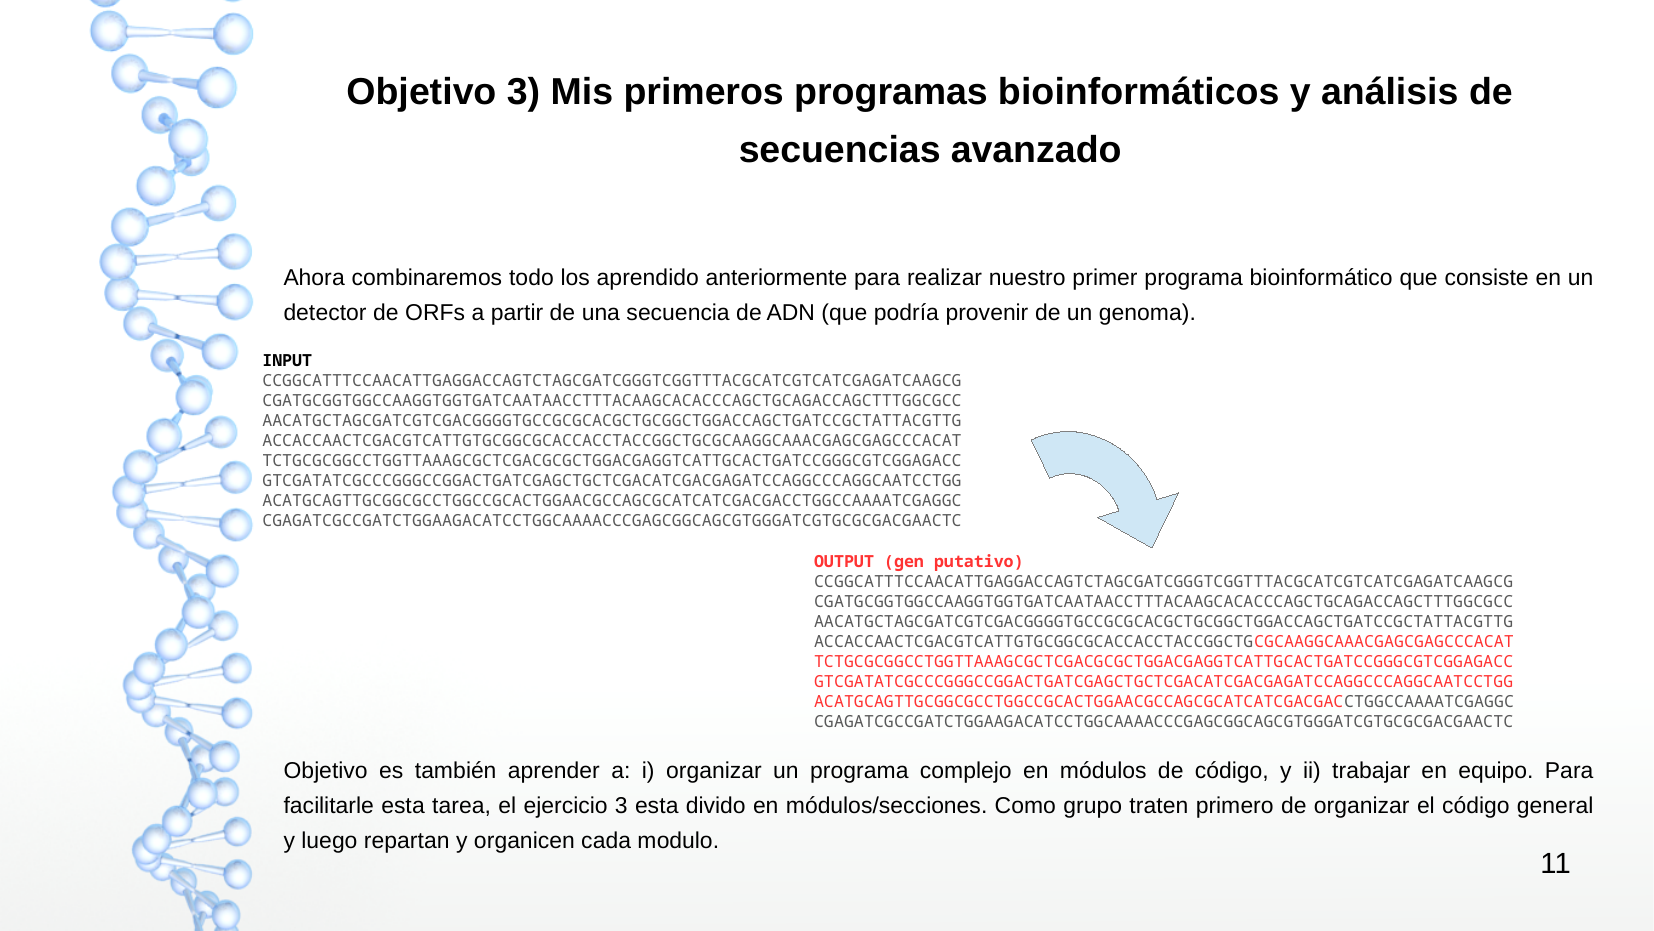

# Objetivo 3) Mis primeros programas bioinformáticos y análisis de secuencias avanzado
Ahora combinaremos todo los aprendido anteriormente para realizar nuestro primer programa bioinformático que consiste en un detector de ORFs a partir de una secuencia de ADN (que podría provenir de un genoma).
Objetivo es también aprender a: i) organizar un programa complejo en módulos de código, y ii) trabajar en equipo. Para facilitarle esta tarea, el ejercicio 3 esta divido en módulos/secciones. Como grupo traten primero de organizar el código general y luego repartan y organicen cada modulo.
INPUT
CCGGCATTTCCAACATTGAGGACCAGTCTAGCGATCGGGTCGGTTTACGCATCGTCATCGAGATCAAGCG
CGATGCGGTGGCCAAGGTGGTGATCAATAACCTTTACAAGCACACCCAGCTGCAGACCAGCTTTGGCGCC
AACATGCTAGCGATCGTCGACGGGGTGCCGCGCACGCTGCGGCTGGACCAGCTGATCCGCTATTACGTTG
ACCACCAACTCGACGTCATTGTGCGGCGCACCACCTACCGGCTGCGCAAGGCAAACGAGCGAGCCCACAT
TCTGCGCGGCCTGGTTAAAGCGCTCGACGCGCTGGACGAGGTCATTGCACTGATCCGGGCGTCGGAGACC
GTCGATATCGCCCGGGCCGGACTGATCGAGCTGCTCGACATCGACGAGATCCAGGCCCAGGCAATCCTGG
ACATGCAGTTGCGGCGCCTGGCCGCACTGGAACGCCAGCGCATCATCGACGACCTGGCCAAAATCGAGGC
CGAGATCGCCGATCTGGAAGACATCCTGGCAAAACCCGAGCGGCAGCGTGGGATCGTGCGCGACGAACTC
OUTPUT (gen putativo)
CCGGCATTTCCAACATTGAGGACCAGTCTAGCGATCGGGTCGGTTTACGCATCGTCATCGAGATCAAGCG
CGATGCGGTGGCCAAGGTGGTGATCAATAACCTTTACAAGCACACCCAGCTGCAGACCAGCTTTGGCGCC
AACATGCTAGCGATCGTCGACGGGGTGCCGCGCACGCTGCGGCTGGACCAGCTGATCCGCTATTACGTTG
ACCACCAACTCGACGTCATTGTGCGGCGCACCACCTACCGGCTGCGCAAGGCAAACGAGCGAGCCCACAT
TCTGCGCGGCCTGGTTAAAGCGCTCGACGCGCTGGACGAGGTCATTGCACTGATCCGGGCGTCGGAGACC
GTCGATATCGCCCGGGCCGGACTGATCGAGCTGCTCGACATCGACGAGATCCAGGCCCAGGCAATCCTGG
ACATGCAGTTGCGGCGCCTGGCCGCACTGGAACGCCAGCGCATCATCGACGACCTGGCCAAAATCGAGGC
CGAGATCGCCGATCTGGAAGACATCCTGGCAAAACCCGAGCGGCAGCGTGGGATCGTGCGCGACGAACTC
11